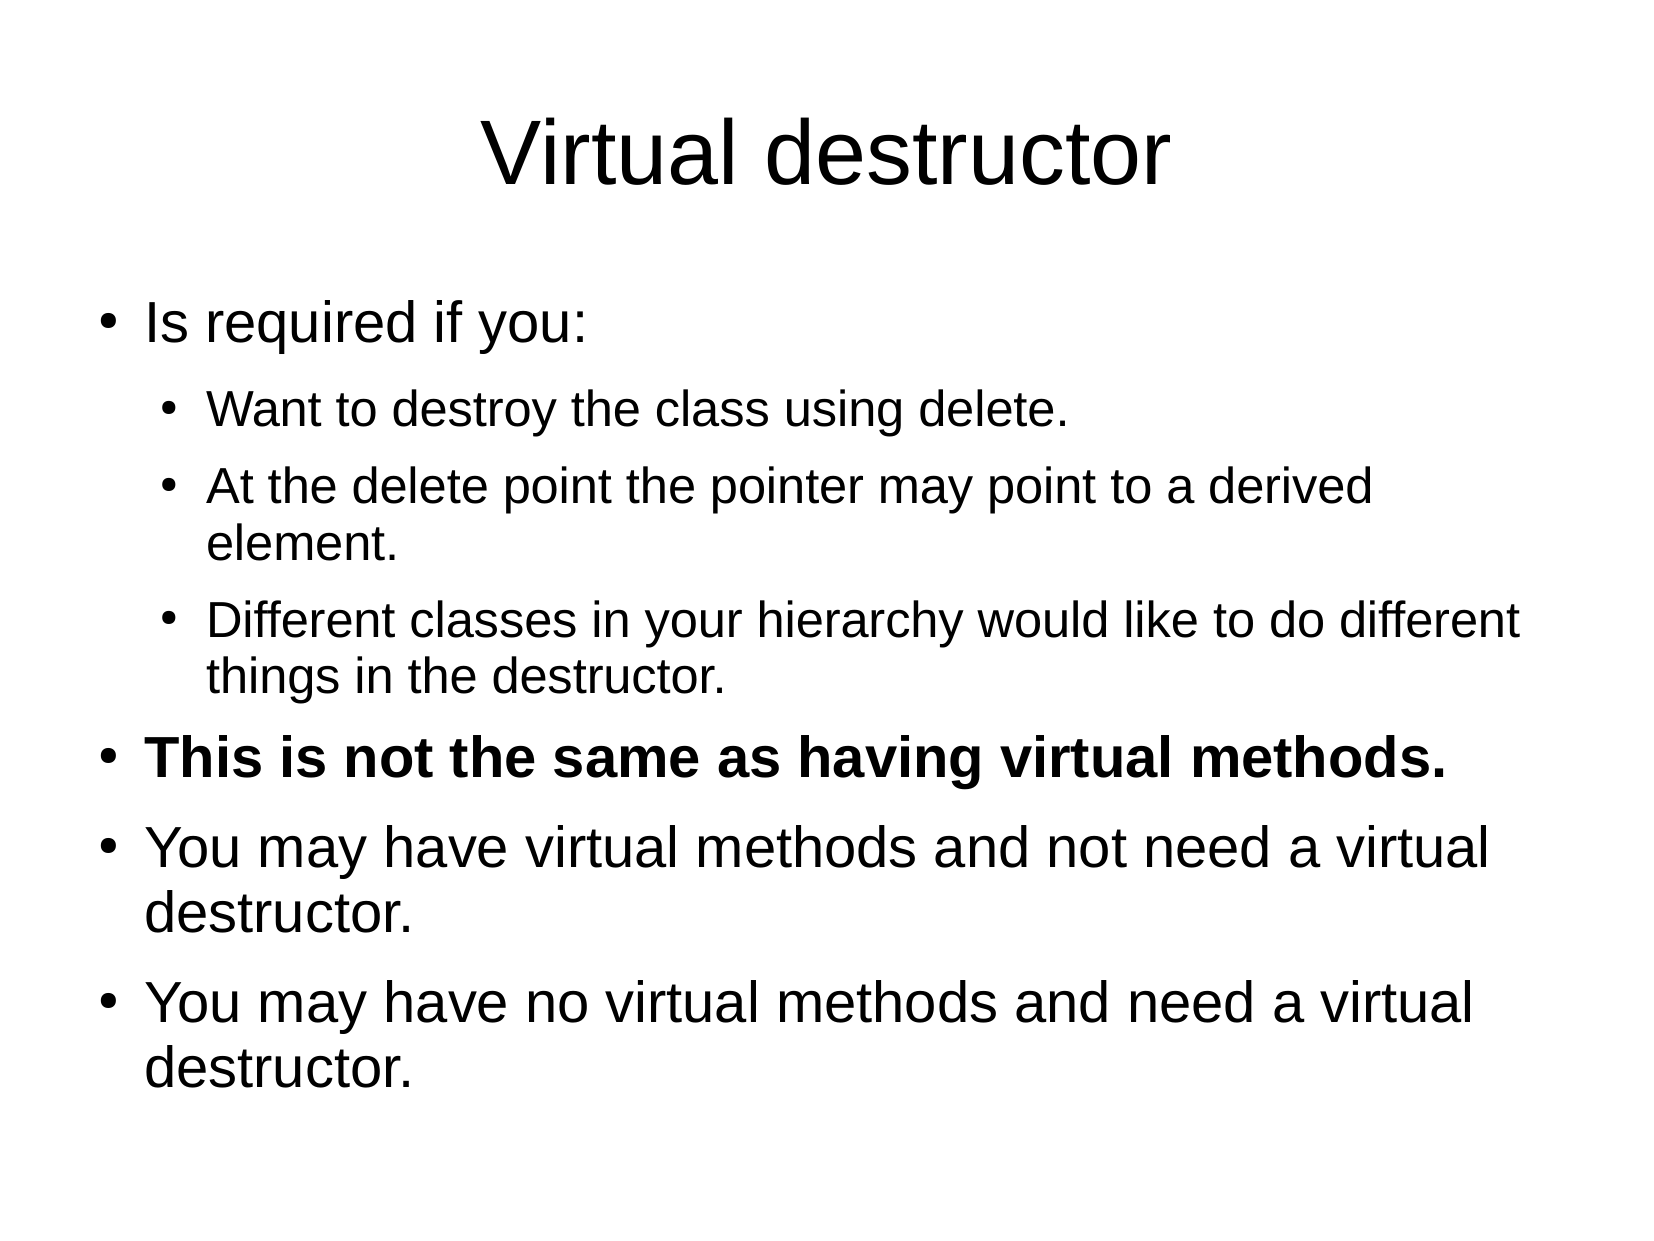

# Virtual destructor
Is required if you:
Want to destroy the class using delete.
At the delete point the pointer may point to a derived element.
Different classes in your hierarchy would like to do different things in the destructor.
This is not the same as having virtual methods.
You may have virtual methods and not need a virtual destructor.
You may have no virtual methods and need a virtual destructor.